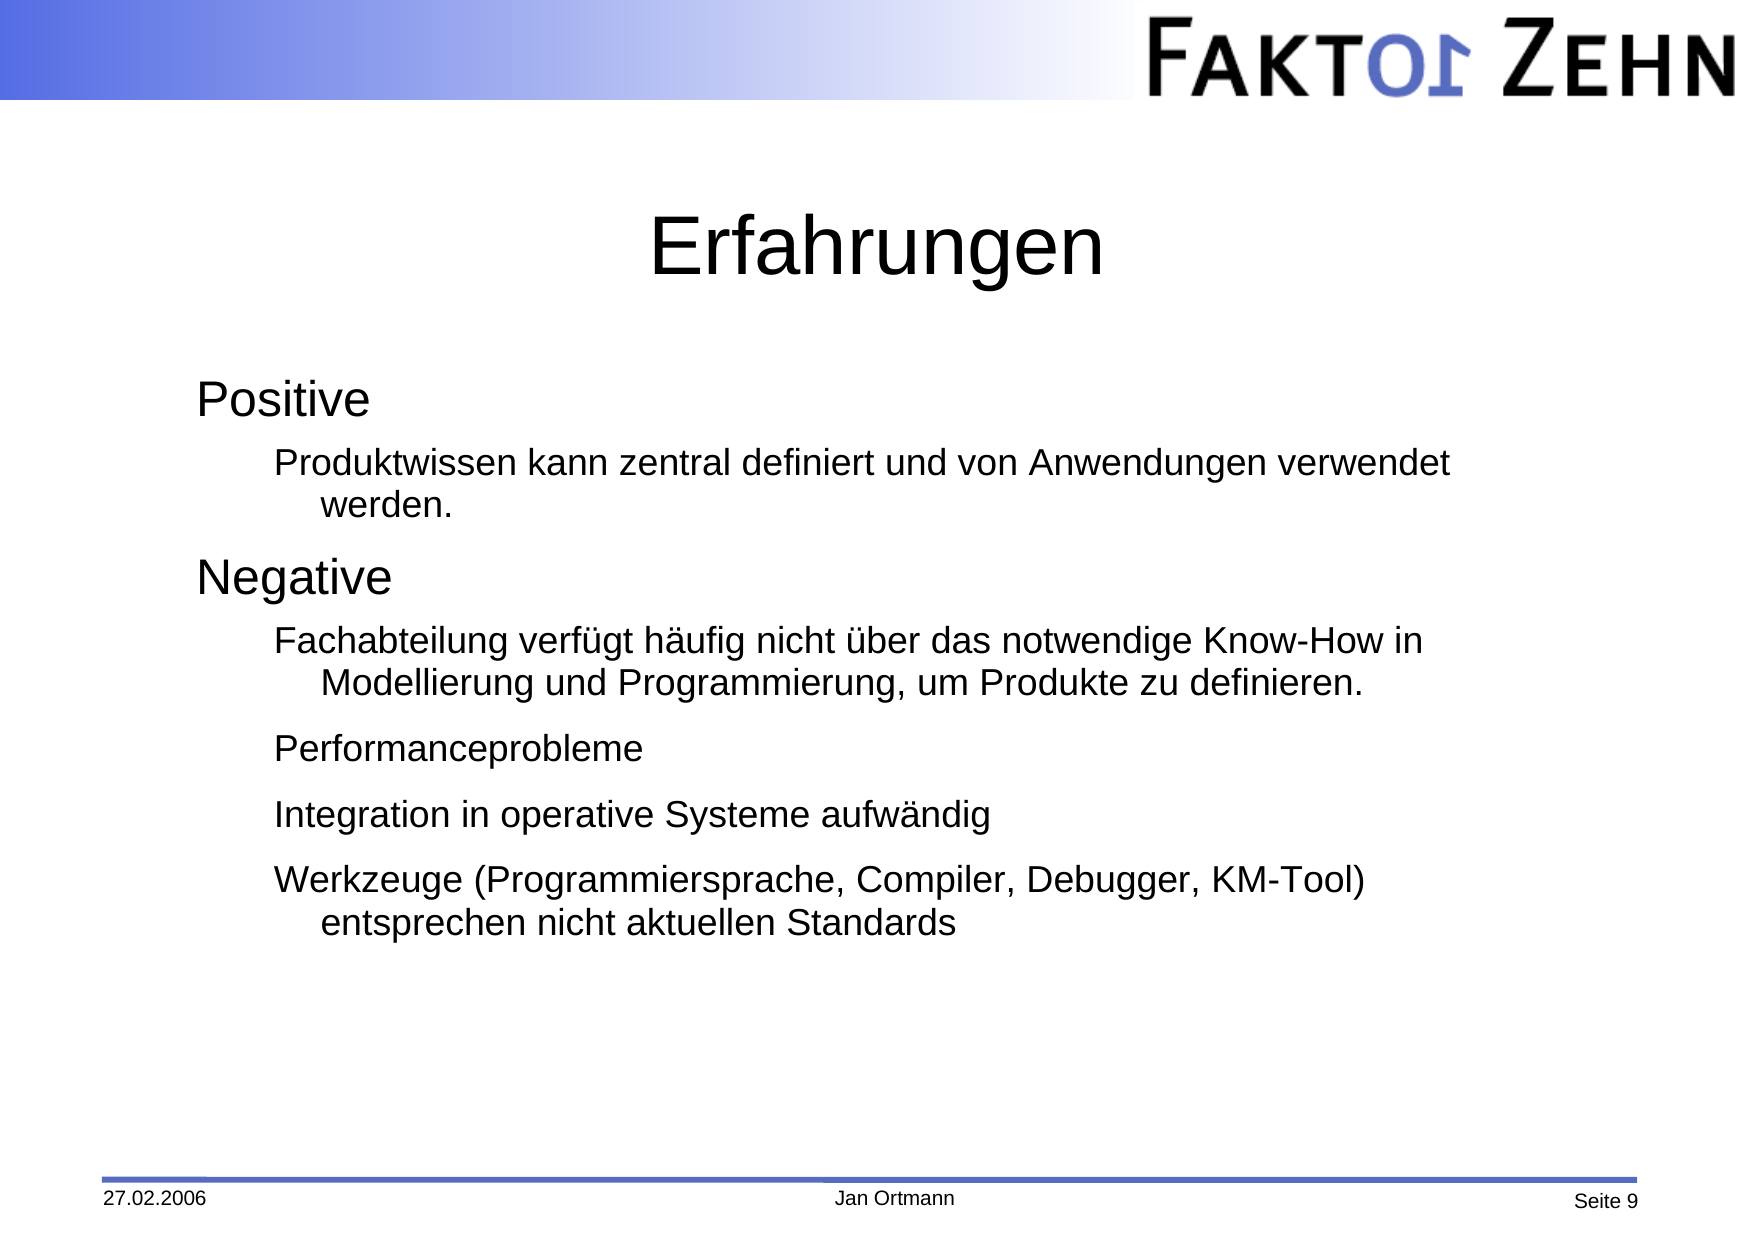

# Erfahrungen
Positive
Produktwissen kann zentral definiert und von Anwendungen verwendet werden.
Negative
Fachabteilung verfügt häufig nicht über das notwendige Know-How in Modellierung und Programmierung, um Produkte zu definieren.
Performanceprobleme
Integration in operative Systeme aufwändig
Werkzeuge (Programmiersprache, Compiler, Debugger, KM-Tool) entsprechen nicht aktuellen Standards